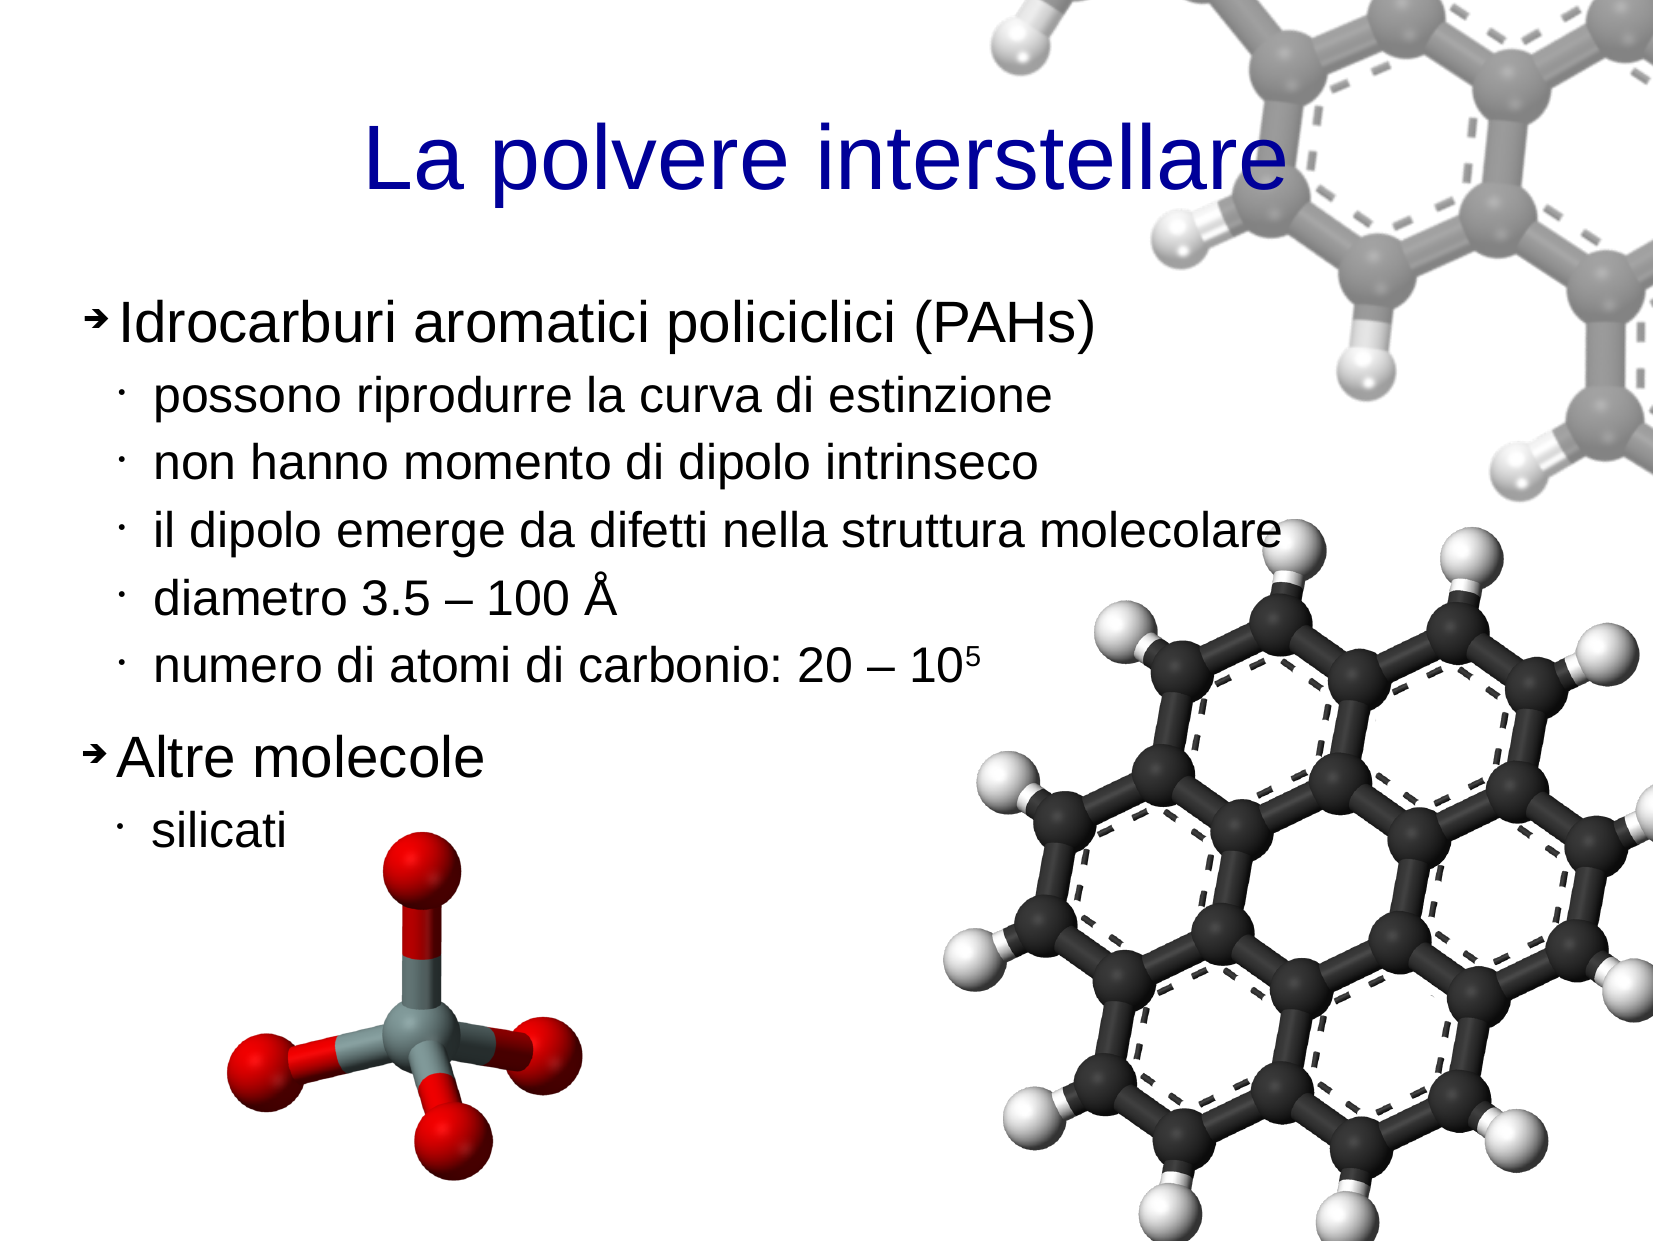

La polvere interstellare
# Idrocarburi aromatici policiclici (PAHs)
possono riprodurre la curva di estinzione
non hanno momento di dipolo intrinseco
il dipolo emerge da difetti nella struttura molecolare
diametro 3.5 – 100 Å
numero di atomi di carbonio: 20 – 105
Altre molecole
silicati